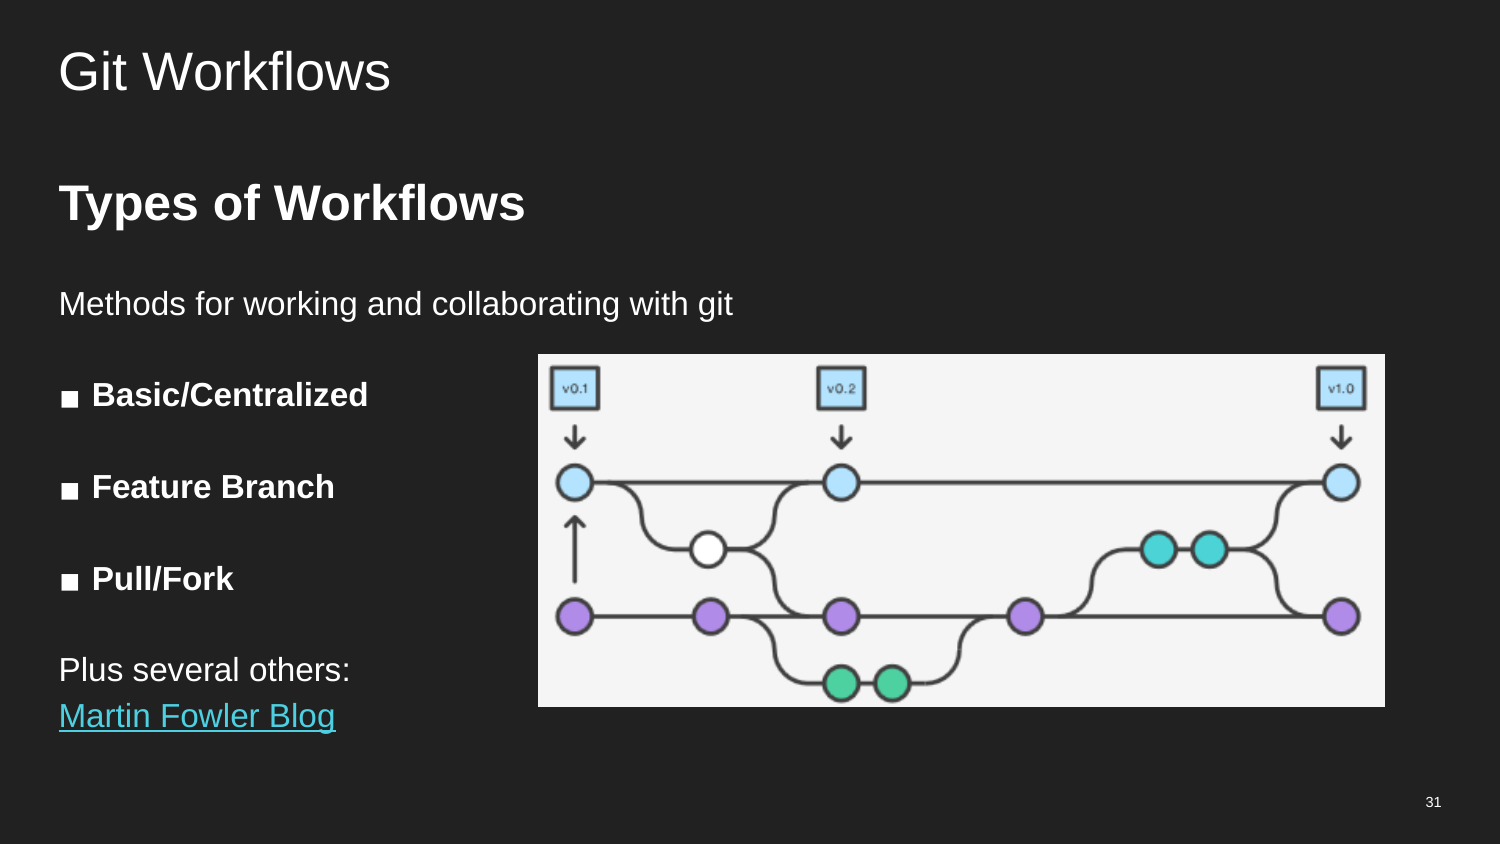

Git Workflows
# Types of Workflows
Methods for working and collaborating with git
Basic/Centralized
Feature Branch
Pull/Fork
Plus several others:
Martin Fowler Blog